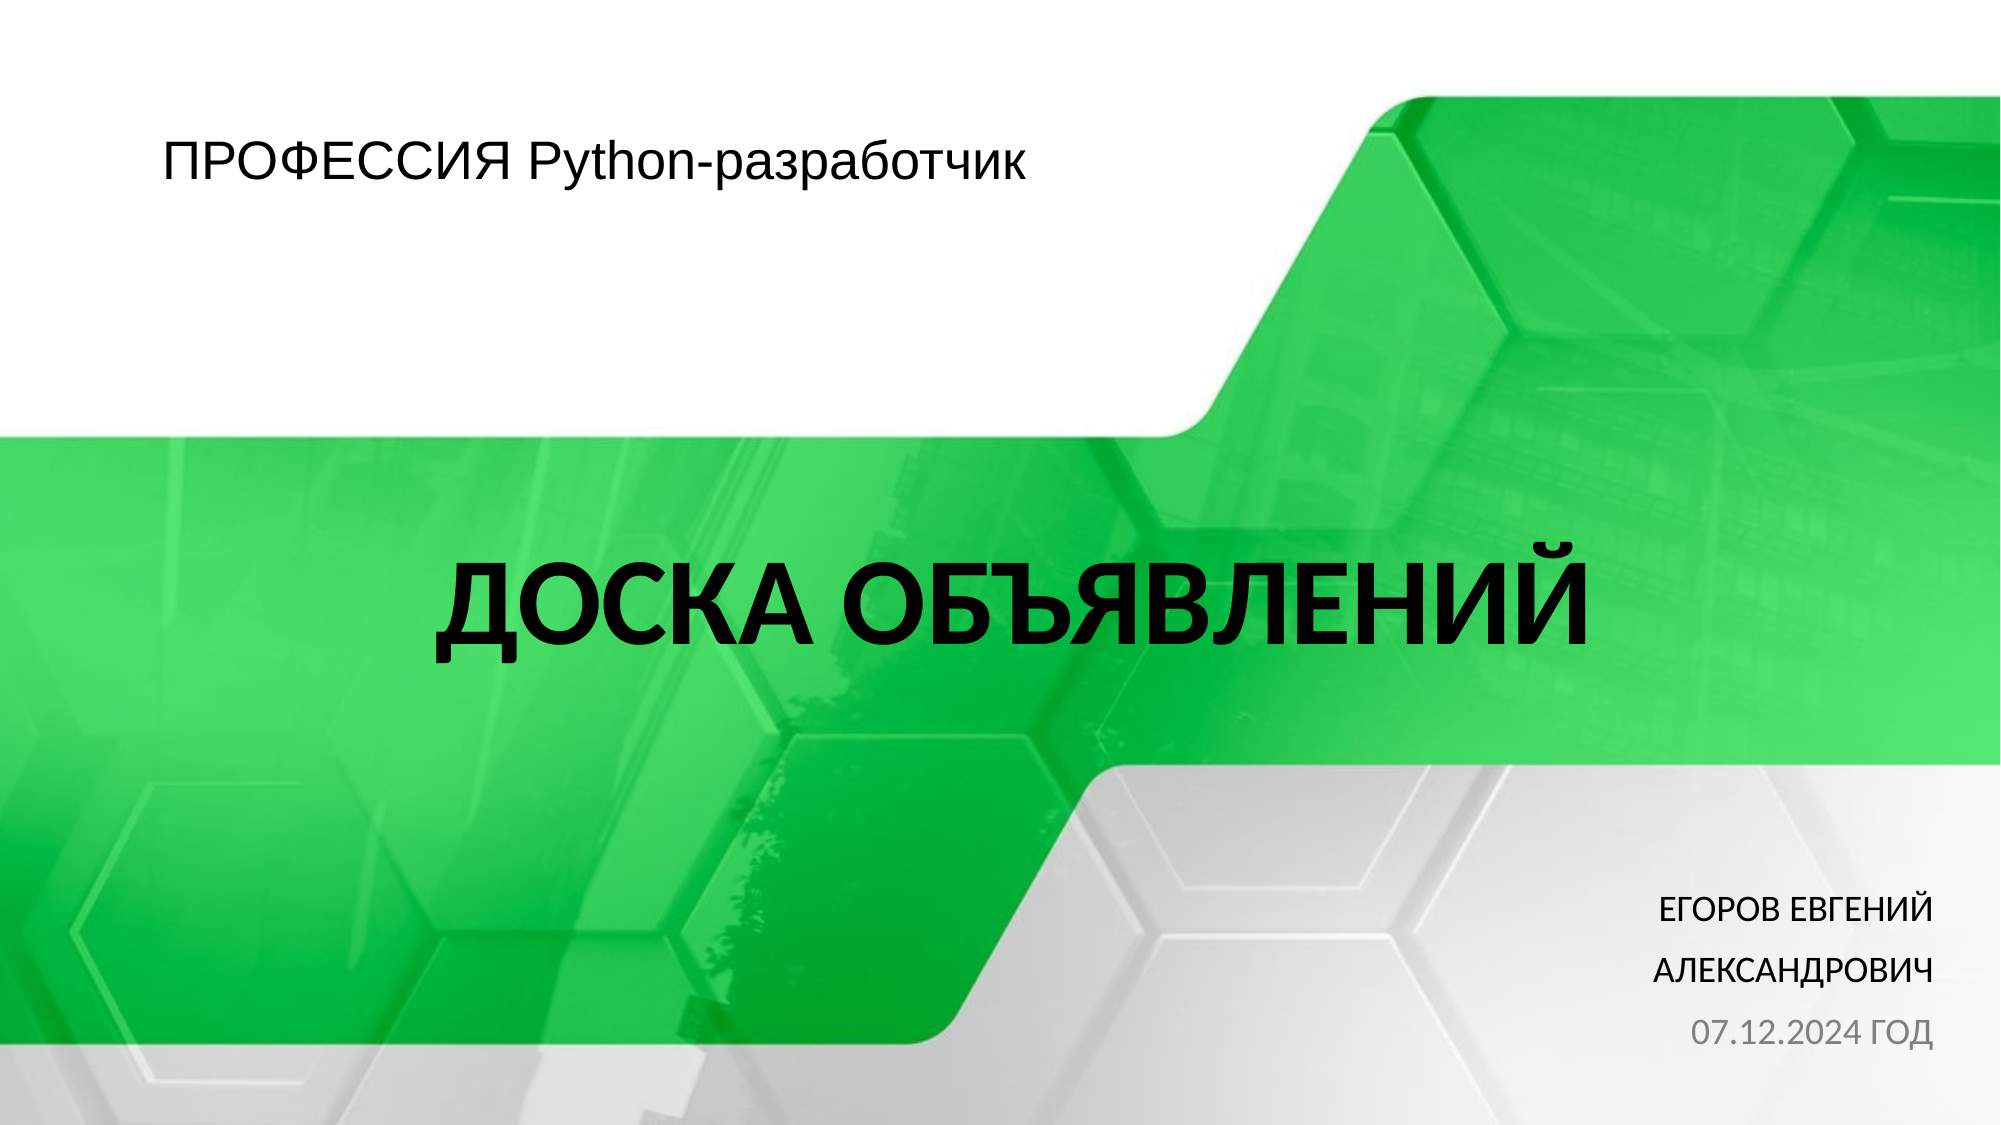

ПРОФЕССИЯ Python-разработчик
# ДОСКА ОБЪЯВЛЕНИЙ
ЕГОРОВ ЕВГЕНИЙ
АЛЕКСАНДРОВИЧ
07.12.2024 год